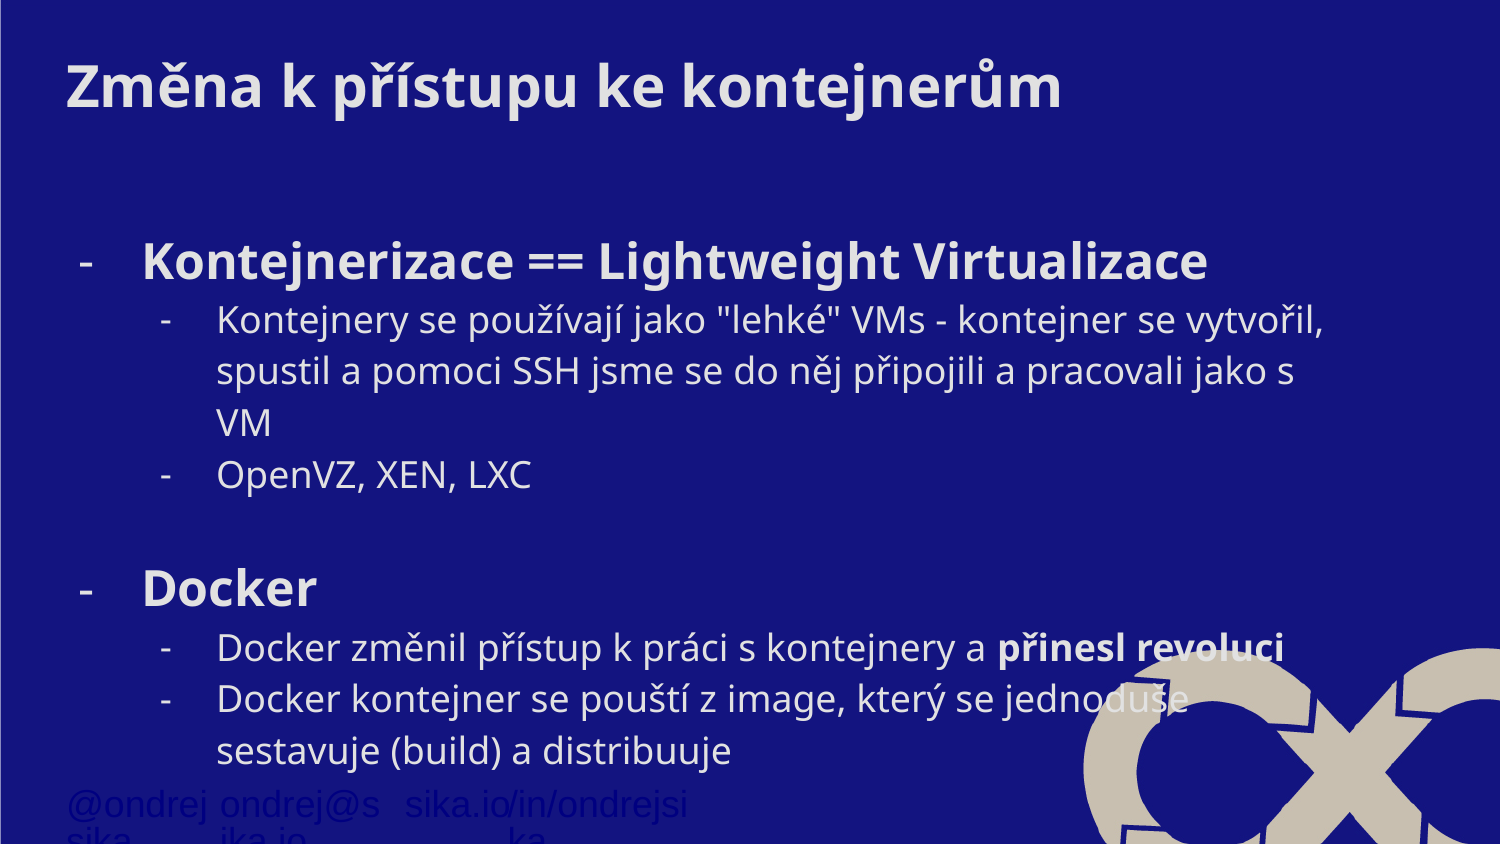

# Změna k přístupu ke kontejnerům
Kontejnerizace == Lightweight Virtualizace
Kontejnery se používají jako "lehké" VMs - kontejner se vytvořil, spustil a pomoci SSH jsme se do něj připojili a pracovali jako s VM
OpenVZ, XEN, LXC
Docker
Docker změnil přístup k práci s kontejnery a přinesl revoluci
Docker kontejner se pouští z image, který se jednoduše
sestavuje (build) a distribuuje